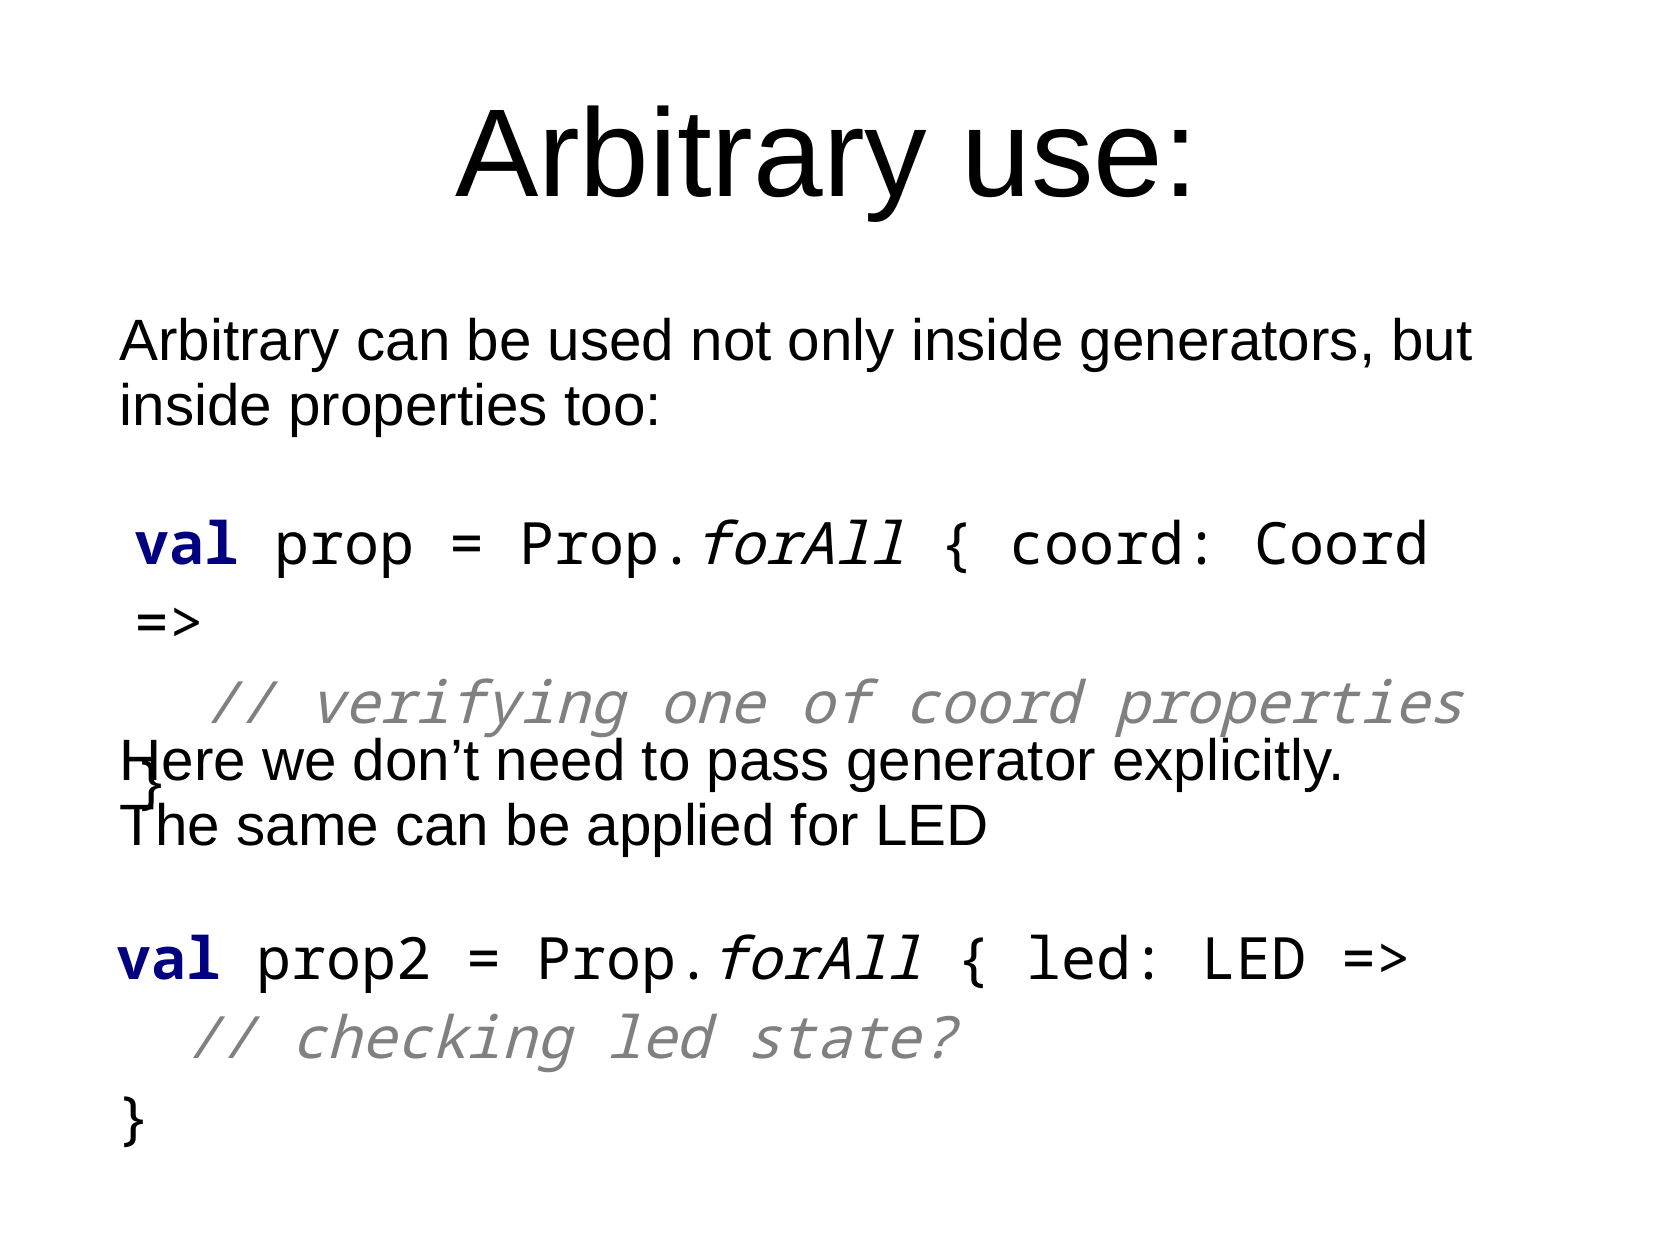

# Arbitrary use:
Arbitrary can be used not only inside generators, but
inside properties too:
val prop = Prop.forAll { coord: Coord =>
 // verifying one of coord properties
}
Here we don’t need to pass generator explicitly.
The same can be applied for LED
val prop2 = Prop.forAll { led: LED =>
 // checking led state?
}